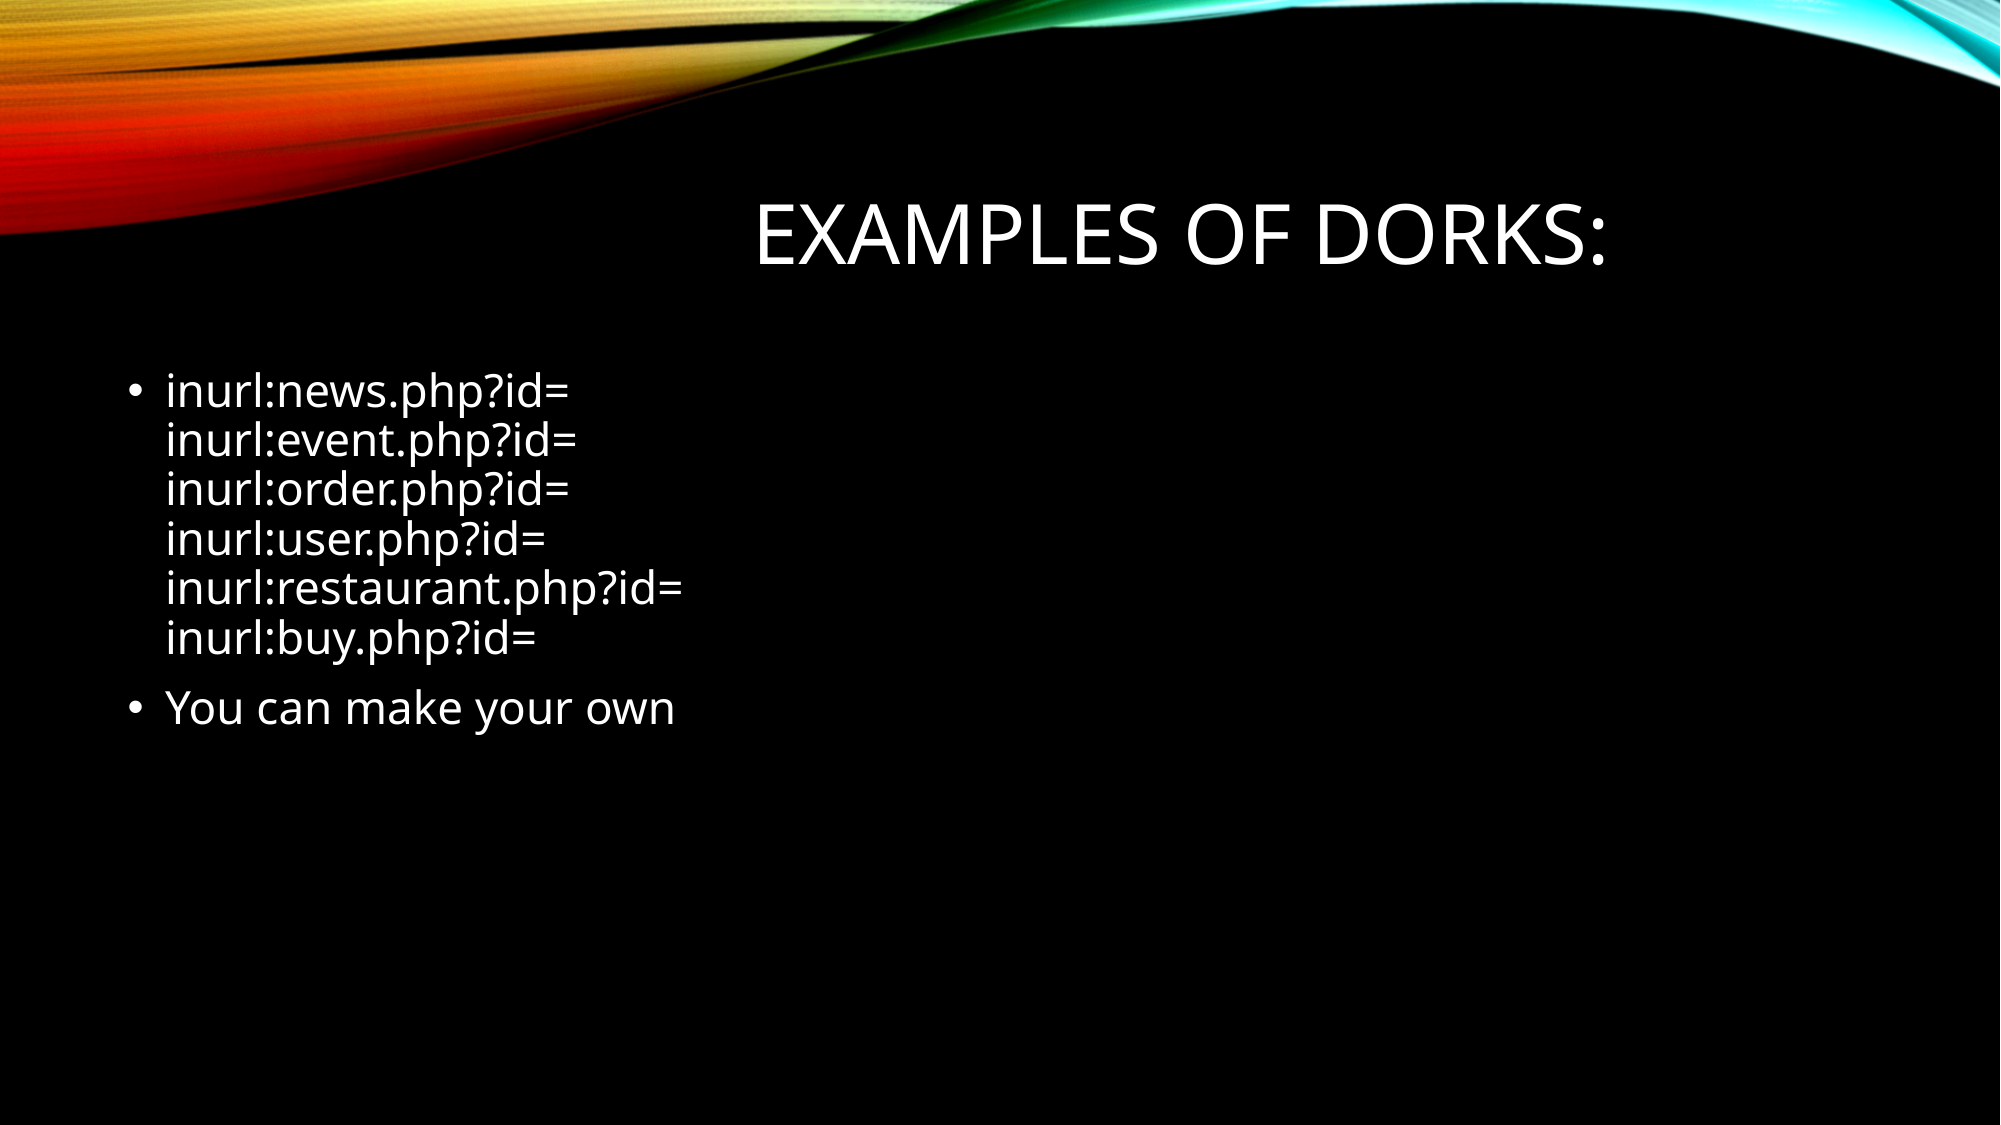

# Examples of Dorks:
inurl:news.php?id=
inurl:event.php?id=
inurl:order.php?id=
inurl:user.php?id=
inurl:restaurant.php?id=
inurl:buy.php?id=
You can make your own